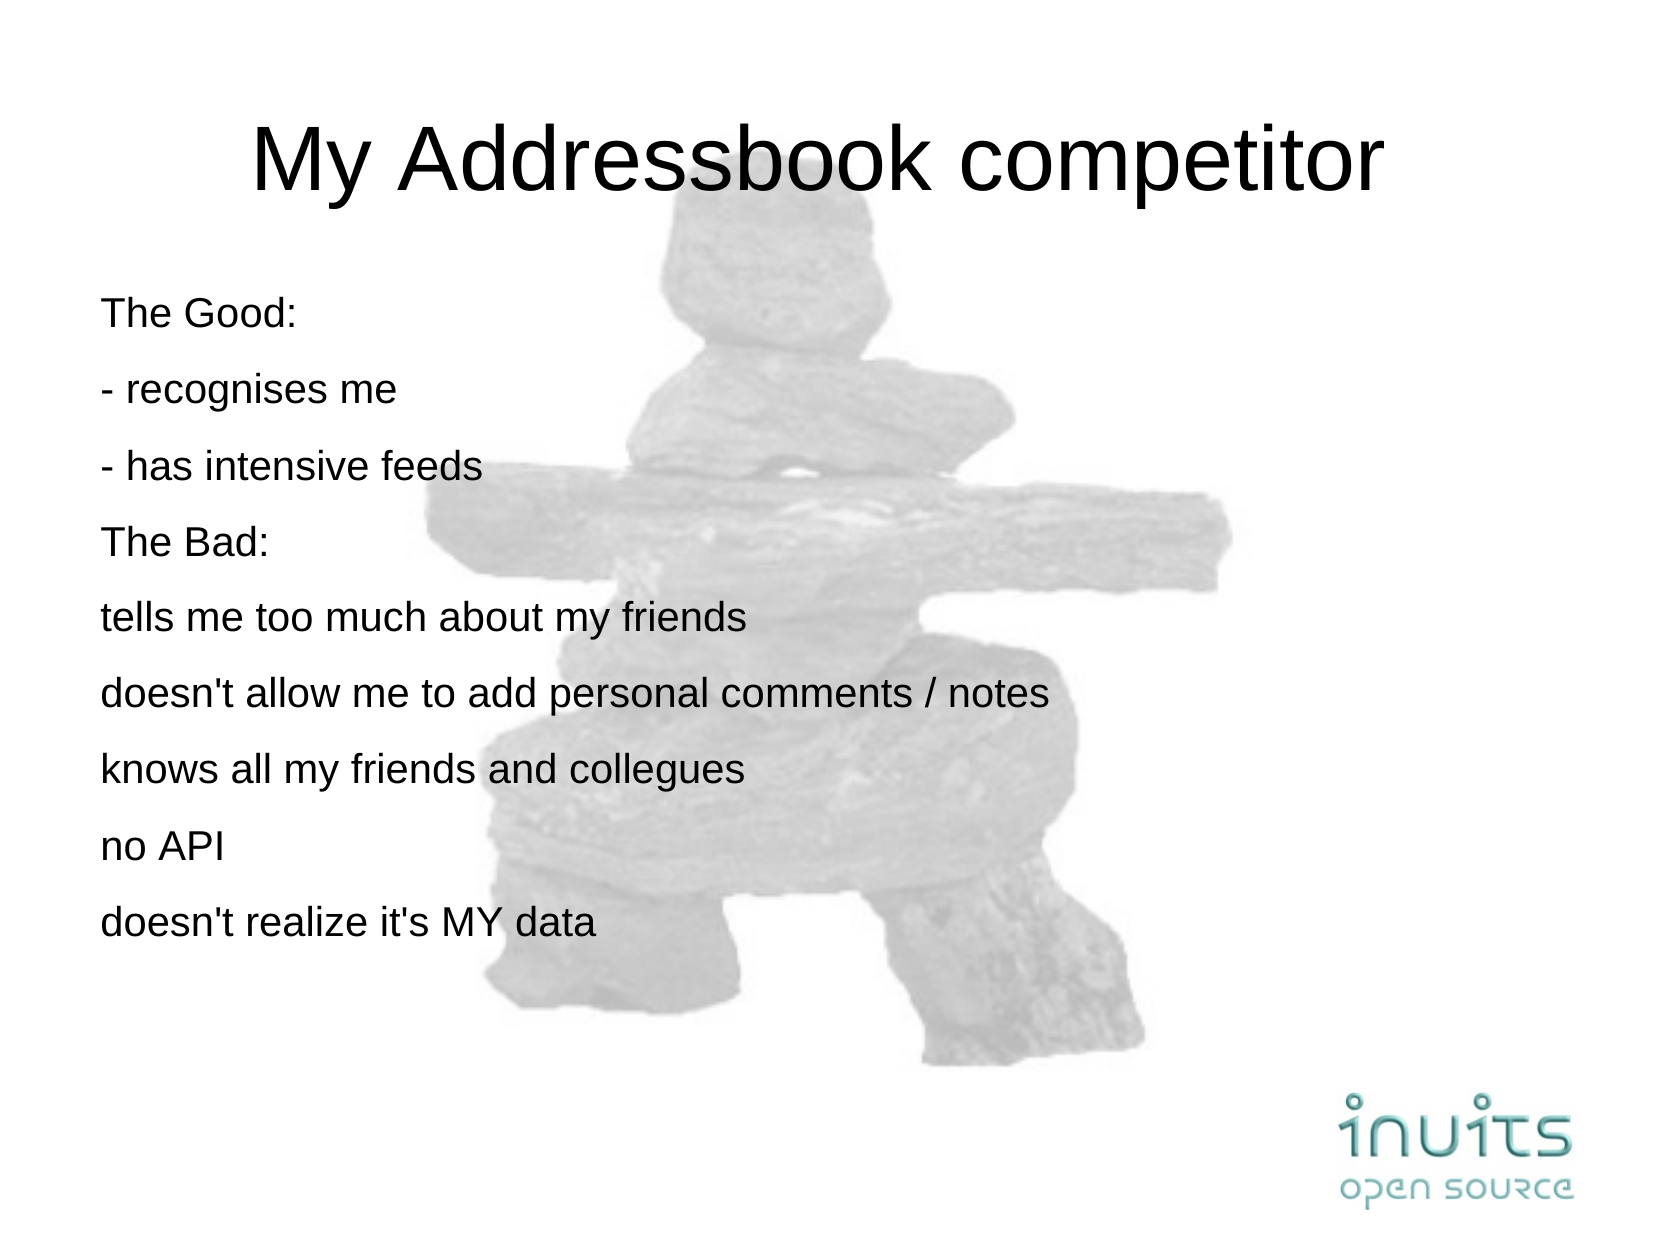

# My Addressbook competitor
The Good:
- recognises me
- has intensive feeds
The Bad:
tells me too much about my friends
doesn't allow me to add personal comments / notes
knows all my friends and collegues
no API
doesn't realize it's MY data